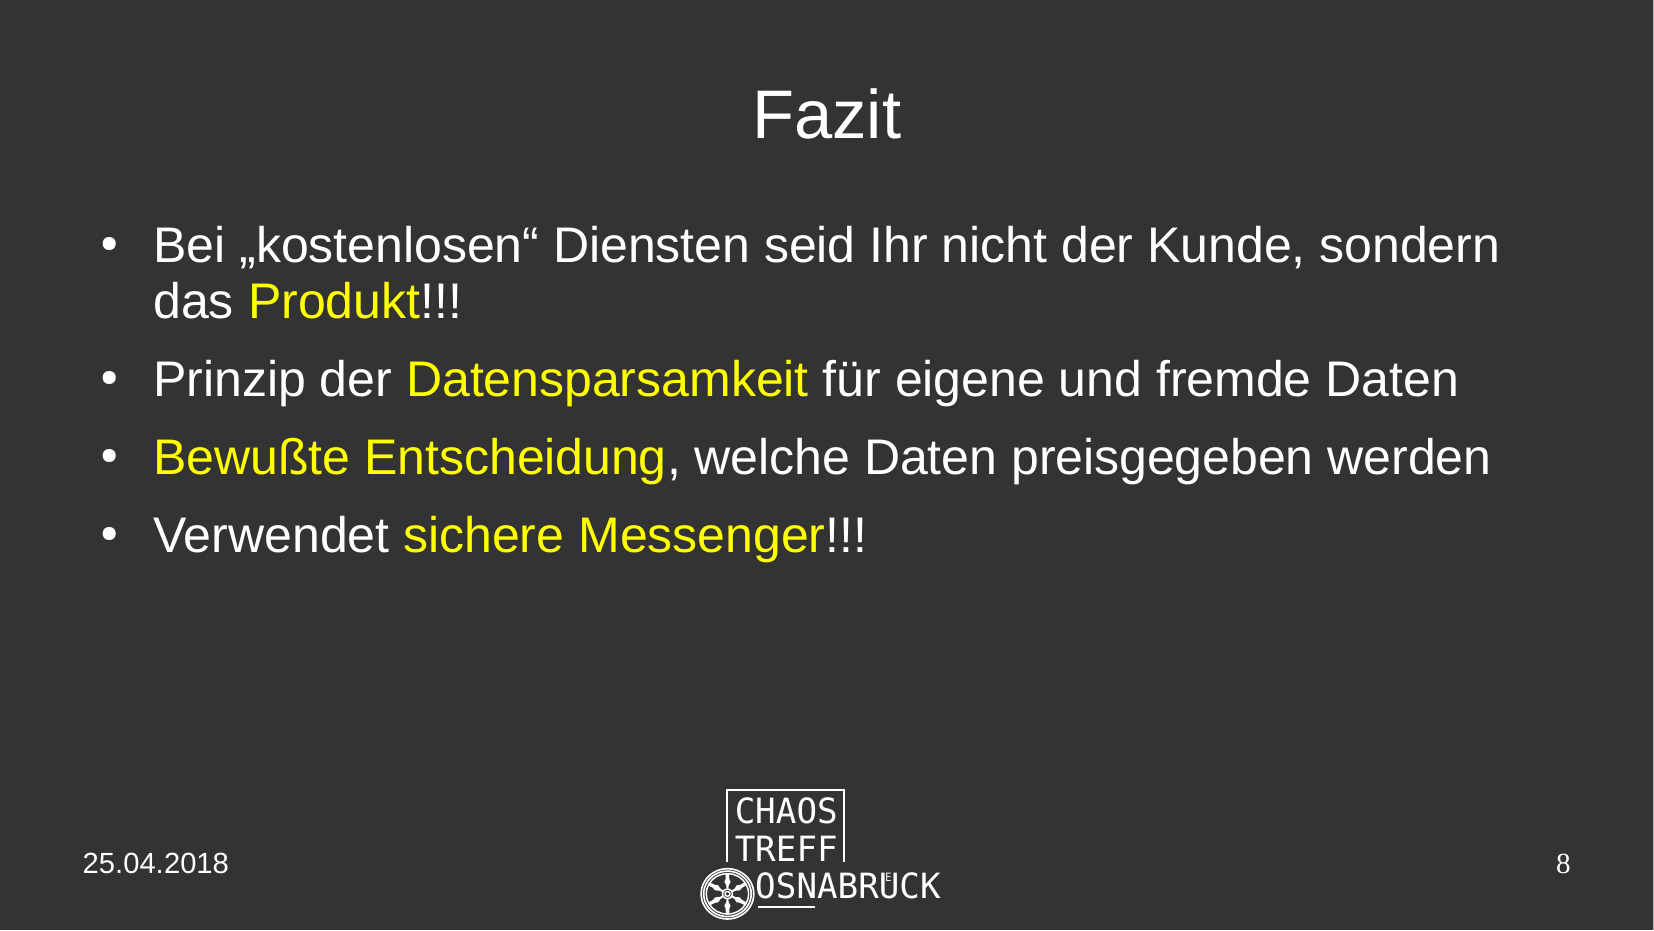

# Fazit
Bei „kostenlosen“ Diensten seid Ihr nicht der Kunde, sondern das Produkt!!!
Prinzip der Datensparsamkeit für eigene und fremde Daten
Bewußte Entscheidung, welche Daten preisgegeben werden
Verwendet sichere Messenger!!!
8